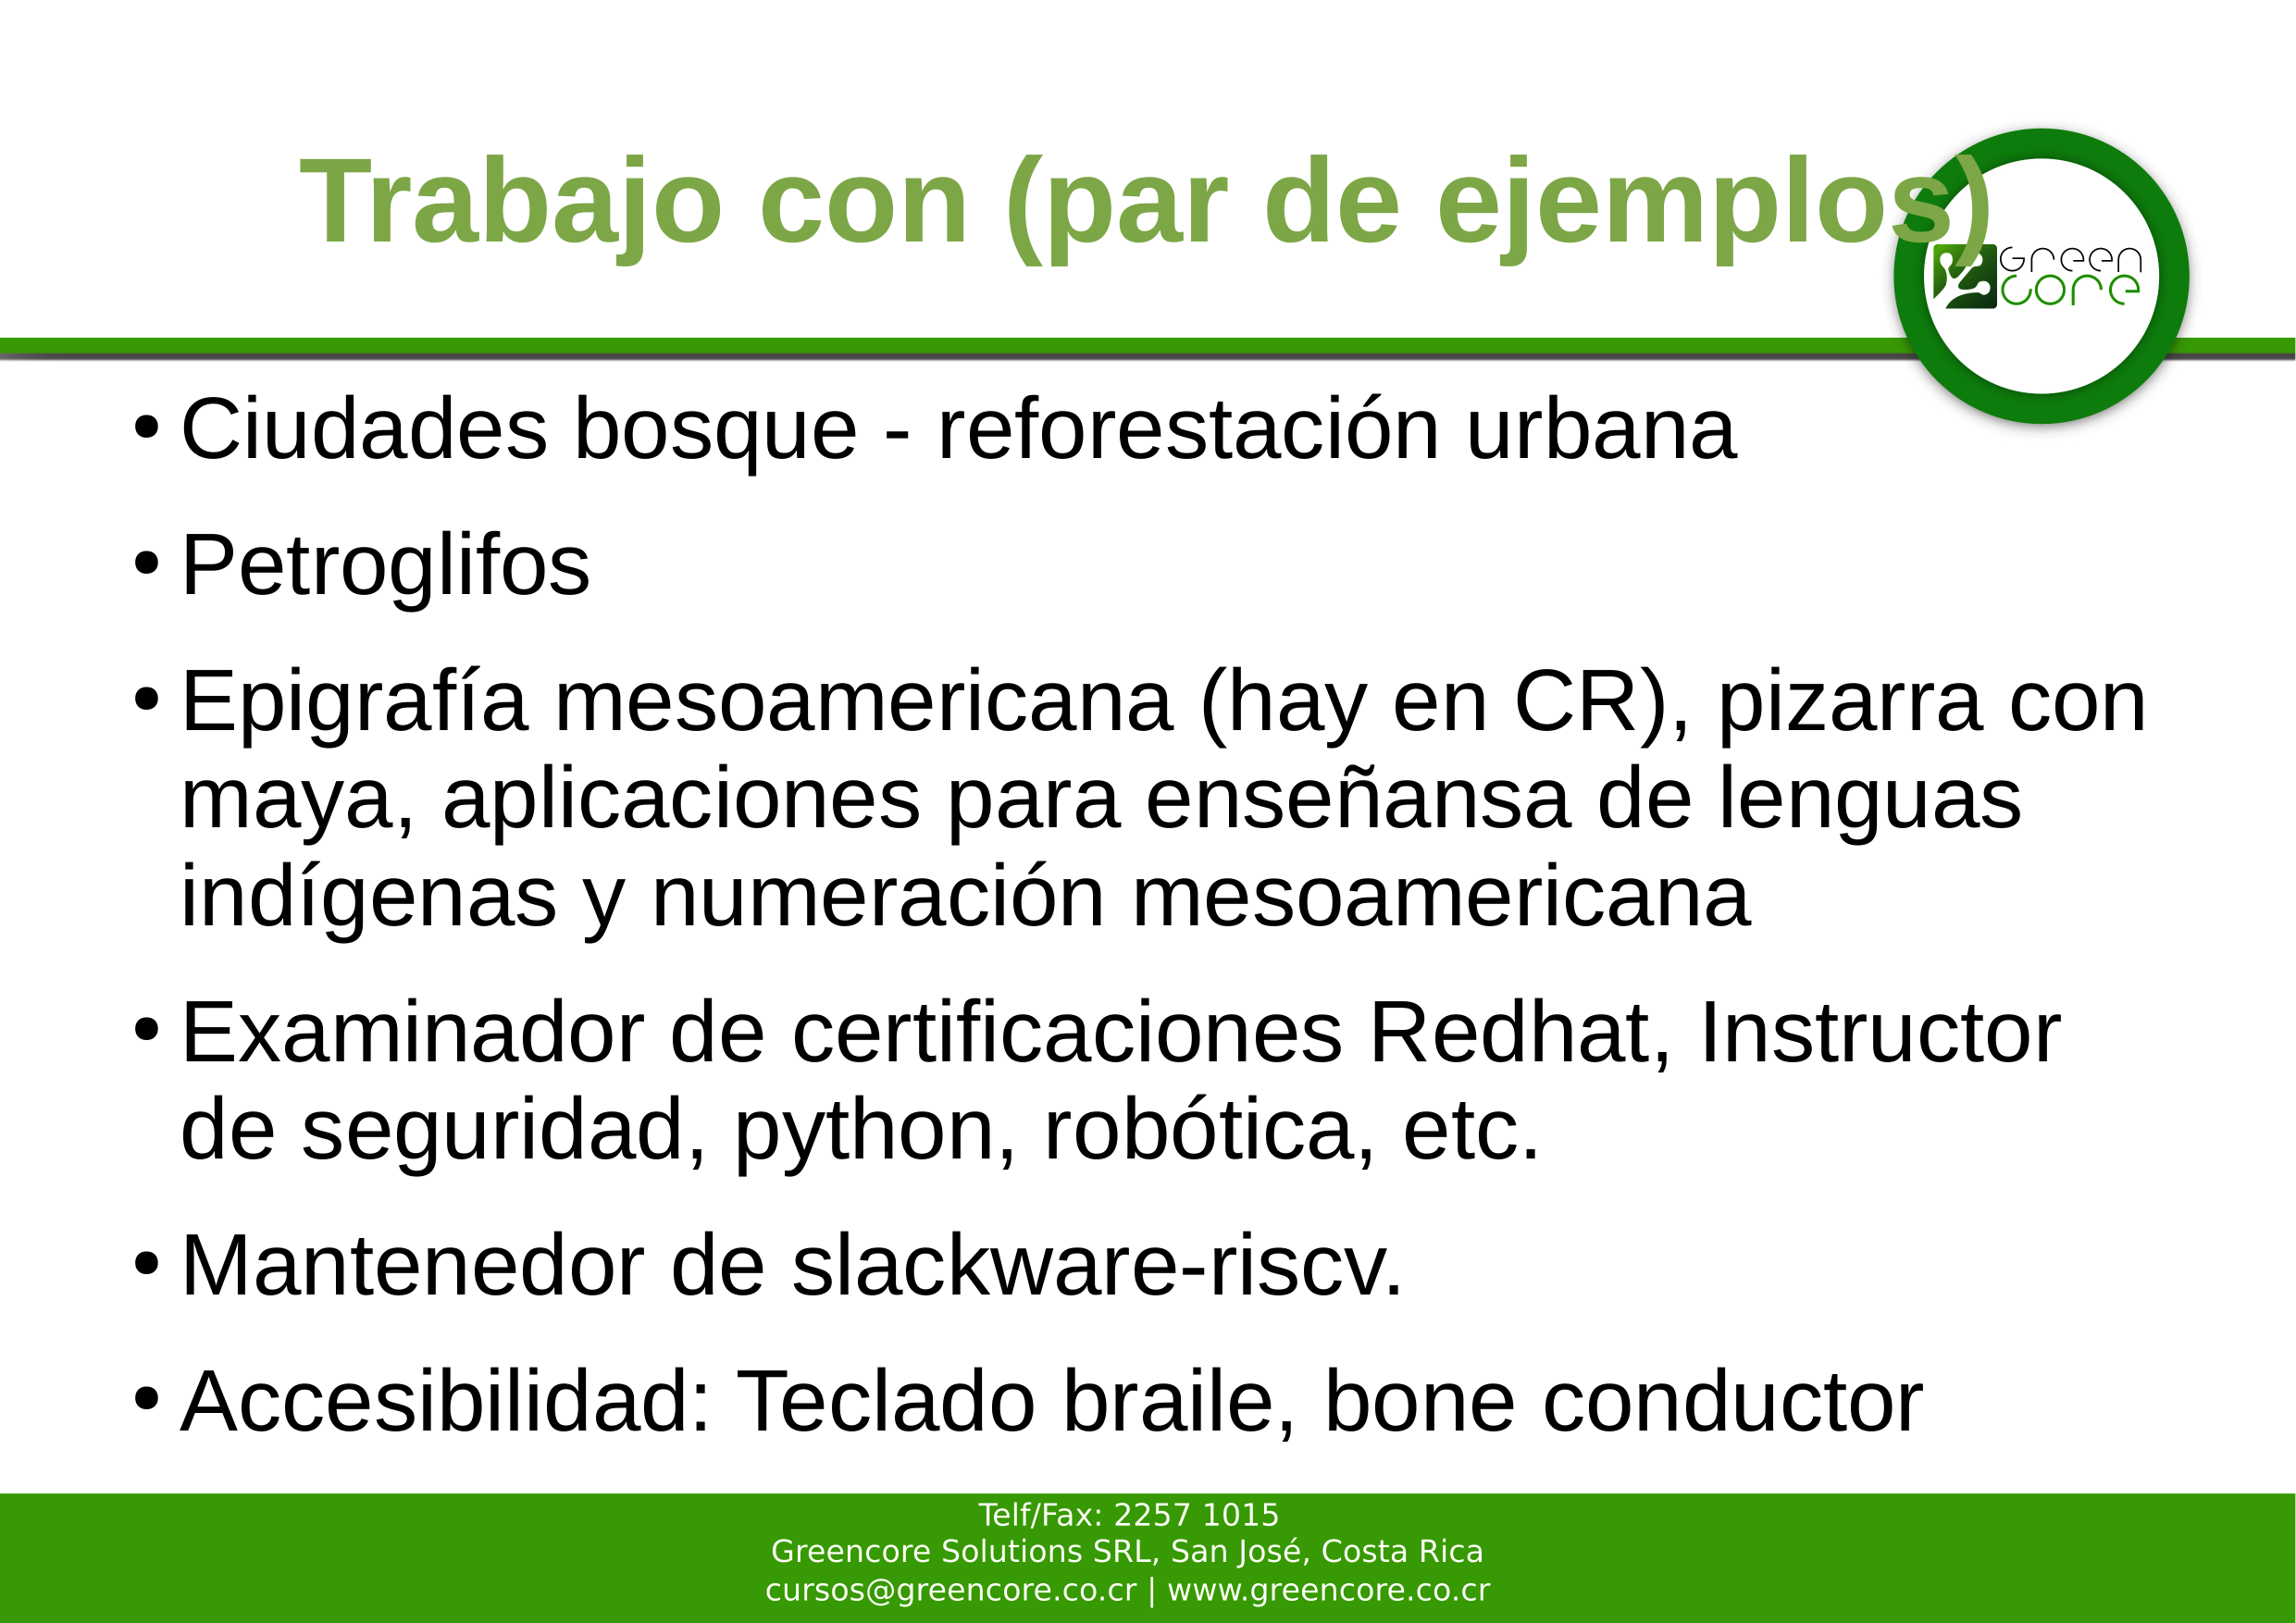

# Trabajo con (par de ejemplos)
Ciudades bosque - reforestación urbana
Petroglifos
Epigrafía mesoamericana (hay en CR), pizarra con maya, aplicaciones para enseñansa de lenguas indígenas y numeración mesoamericana
Examinador de certificaciones Redhat, Instructor de seguridad, python, robótica, etc.
Mantenedor de slackware-riscv.
Accesibilidad: Teclado braile, bone conductor